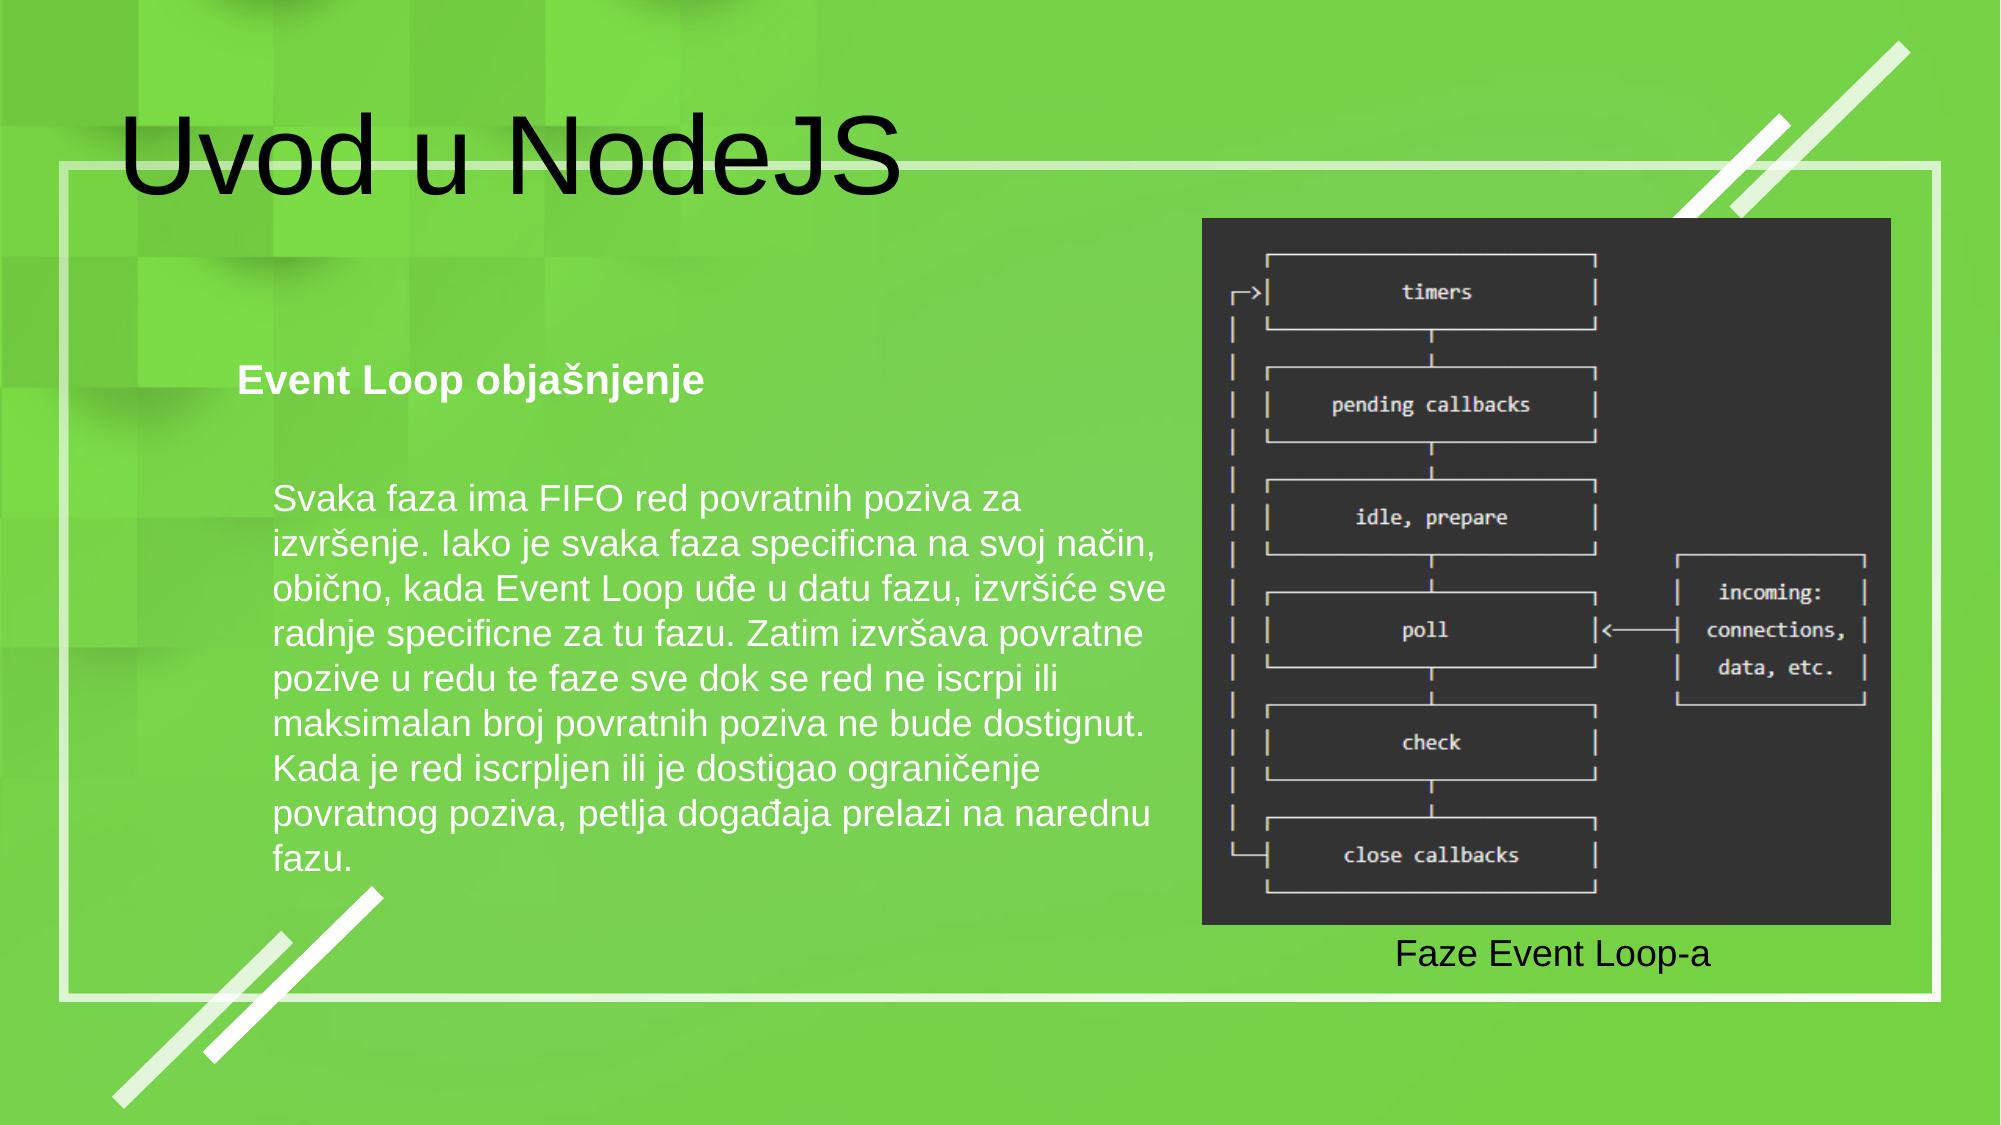

Uvod u NodeJS
Event Loop objašnjenje
Svaka faza ima FIFO red povratnih poziva za izvršenje. Iako je svaka faza specificna na svoj način, obično, kada Event Loop uđe u datu fazu, izvršiće sve radnje specificne za tu fazu. Zatim izvršava povratne pozive u redu te faze sve dok se red ne iscrpi ili maksimalan broj povratnih poziva ne bude dostignut.
Kada je red iscrpljen ili je dostigao ograničenje povratnog poziva, petlja događaja prelazi na narednu fazu.
Faze Event Loop-a